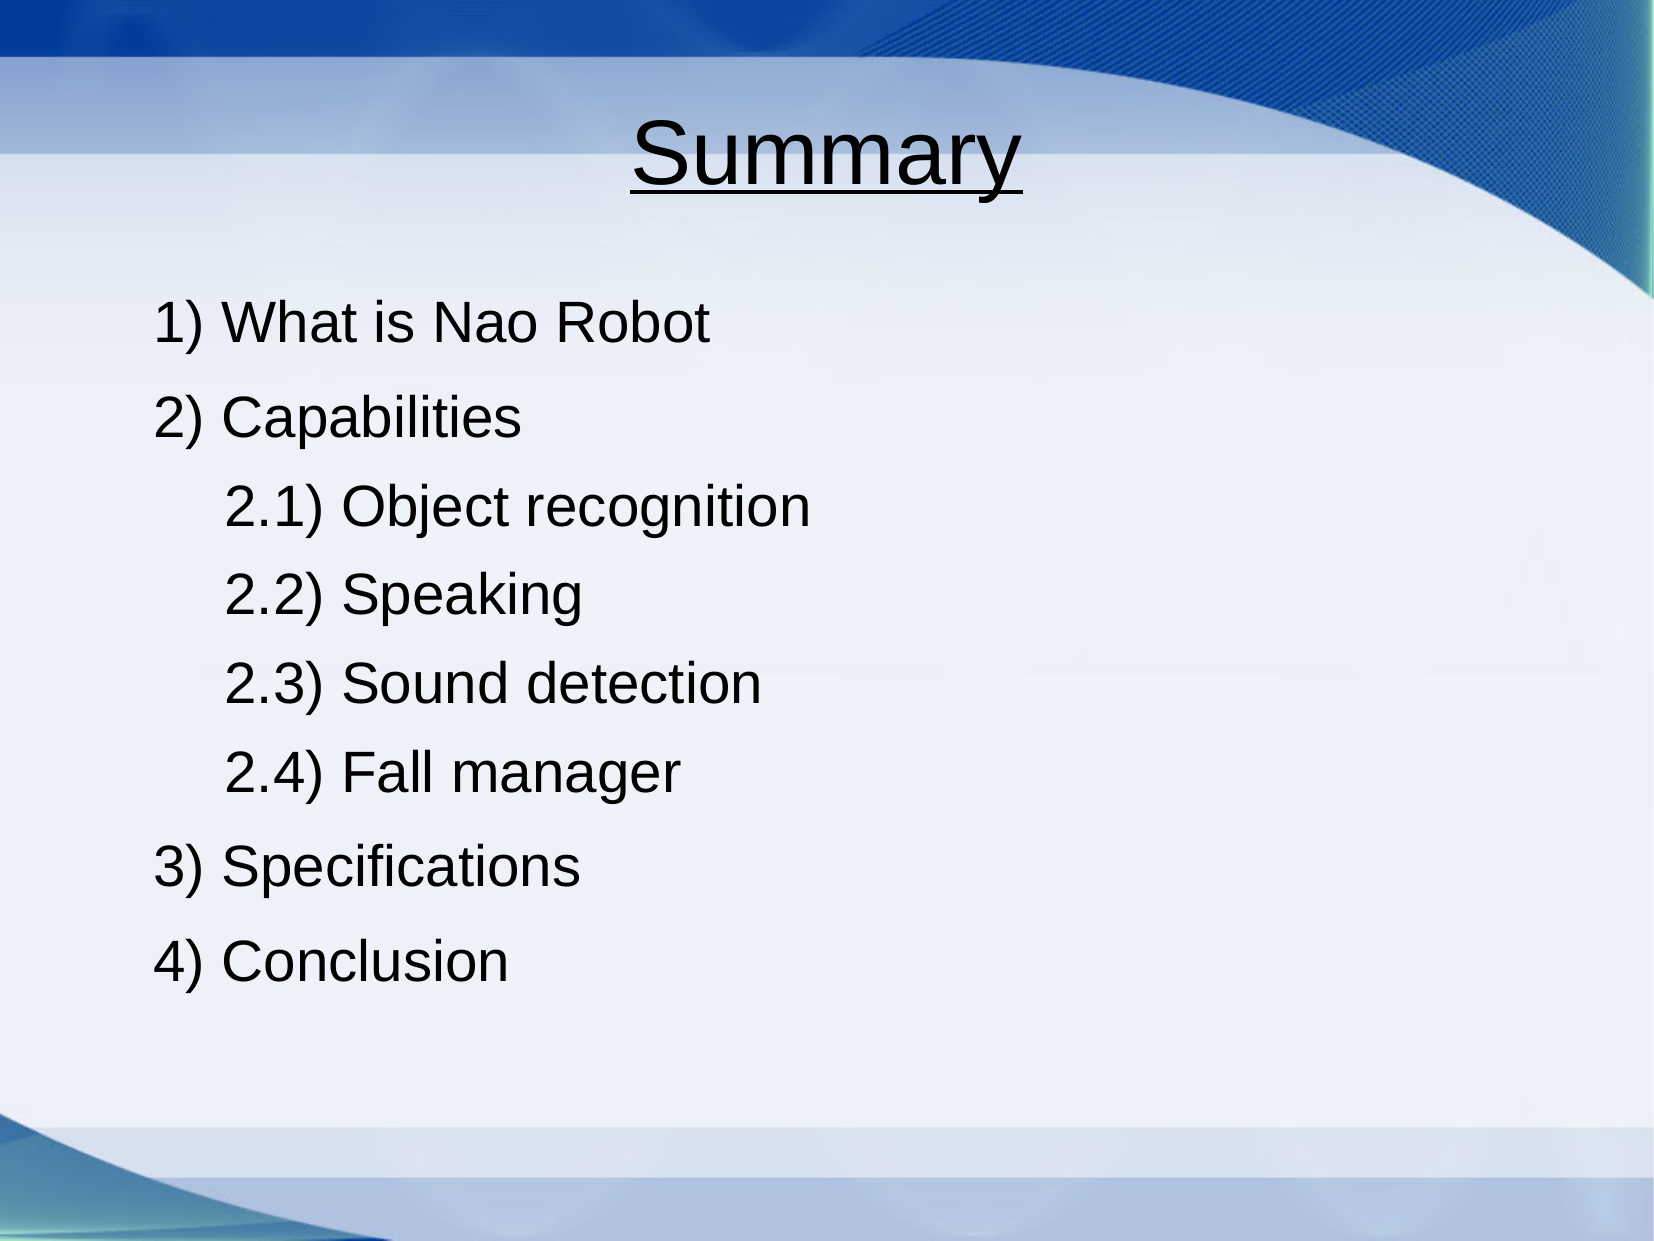

Summary
# 1) What is Nao Robot
2) Capabilities
2.1) Object recognition
2.2) Speaking
2.3) Sound detection
2.4) Fall manager
3) Specifications
4) Conclusion